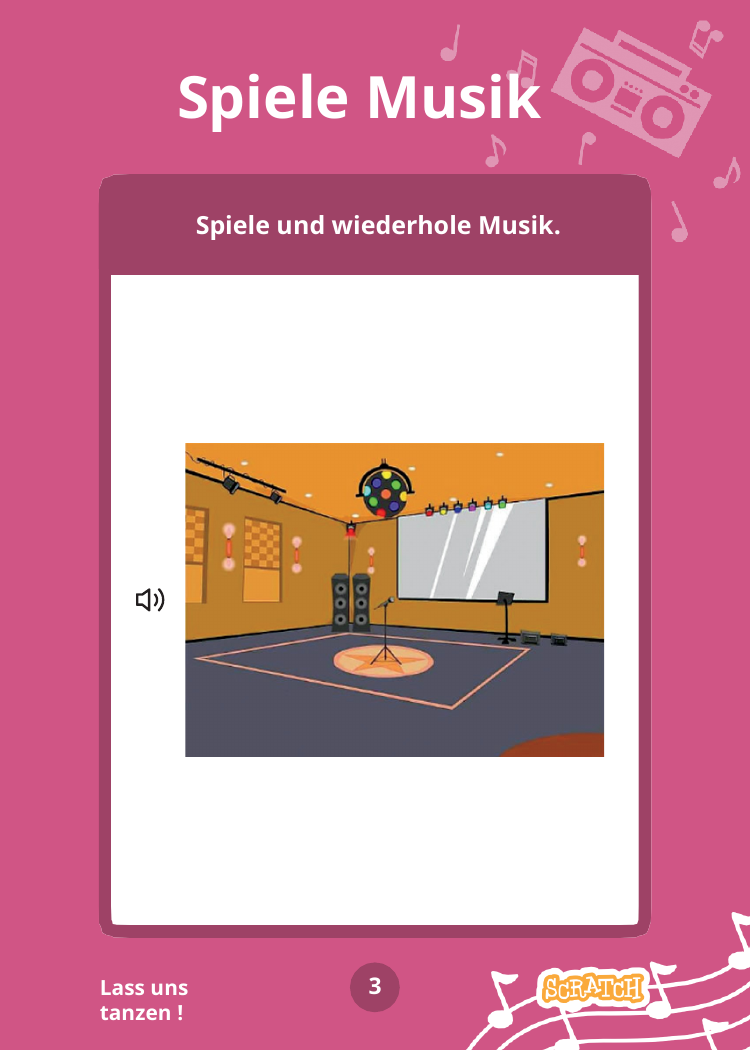

Dance Party!
Spiele Musik
Spiele und wiederhole Musik.
3
Lass uns tanzen !